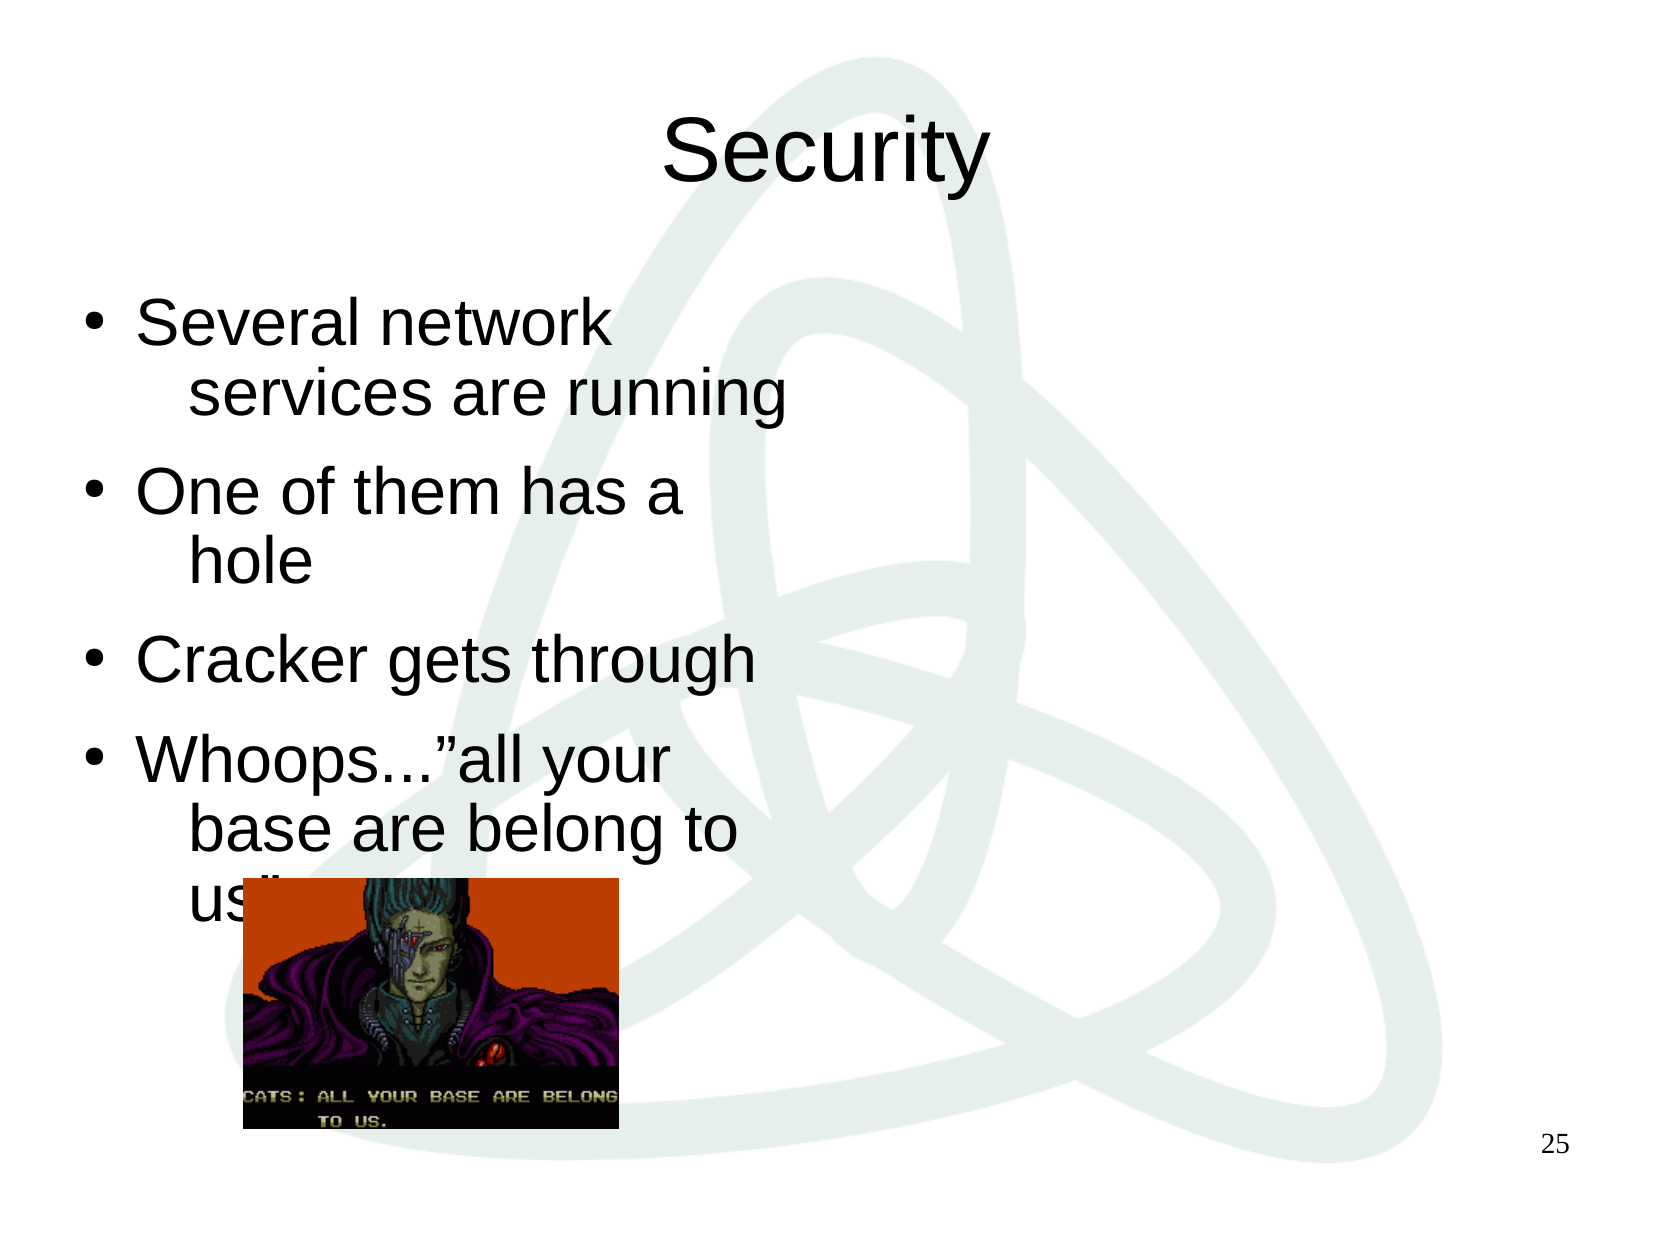

# Security
Several network services are running
One of them has a hole
Cracker gets through
Whoops...”all your base are belong to us”